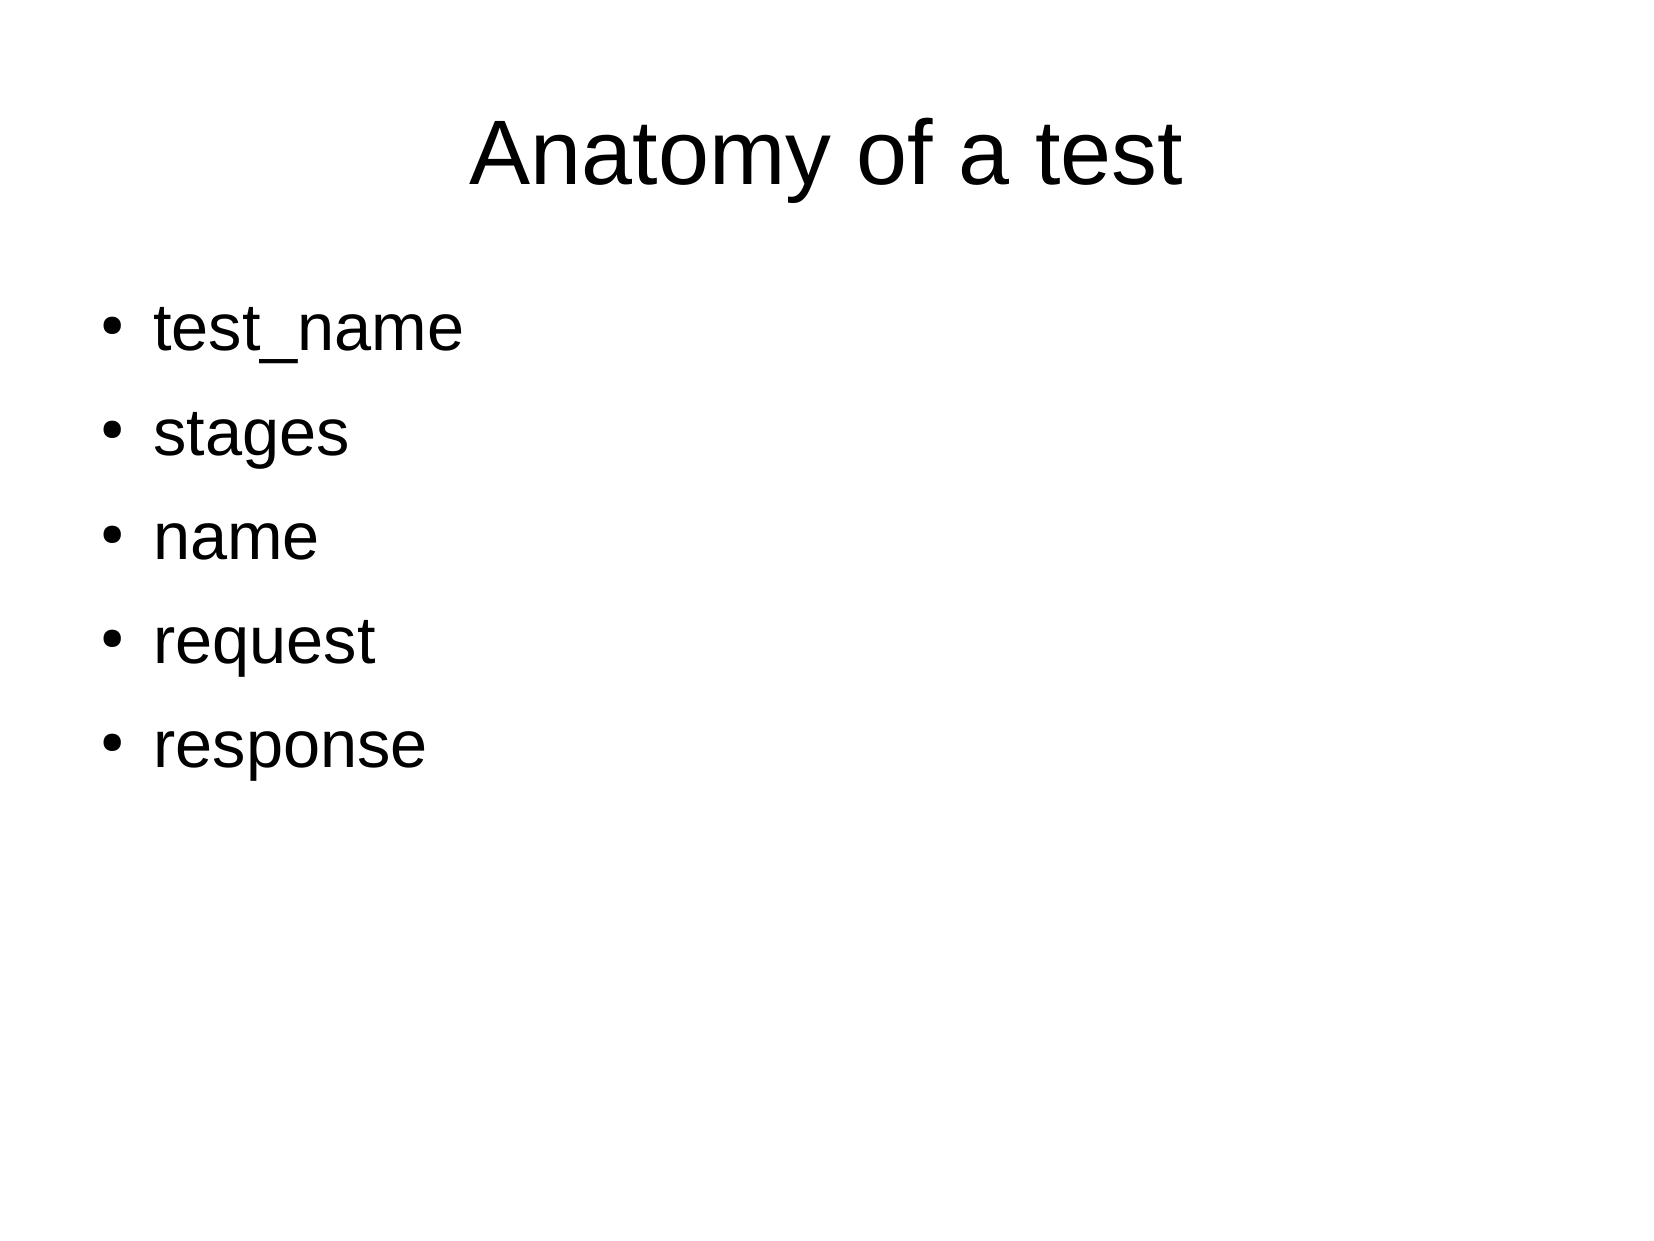

# Anatomy of a test
test_name
stages
name
request
response